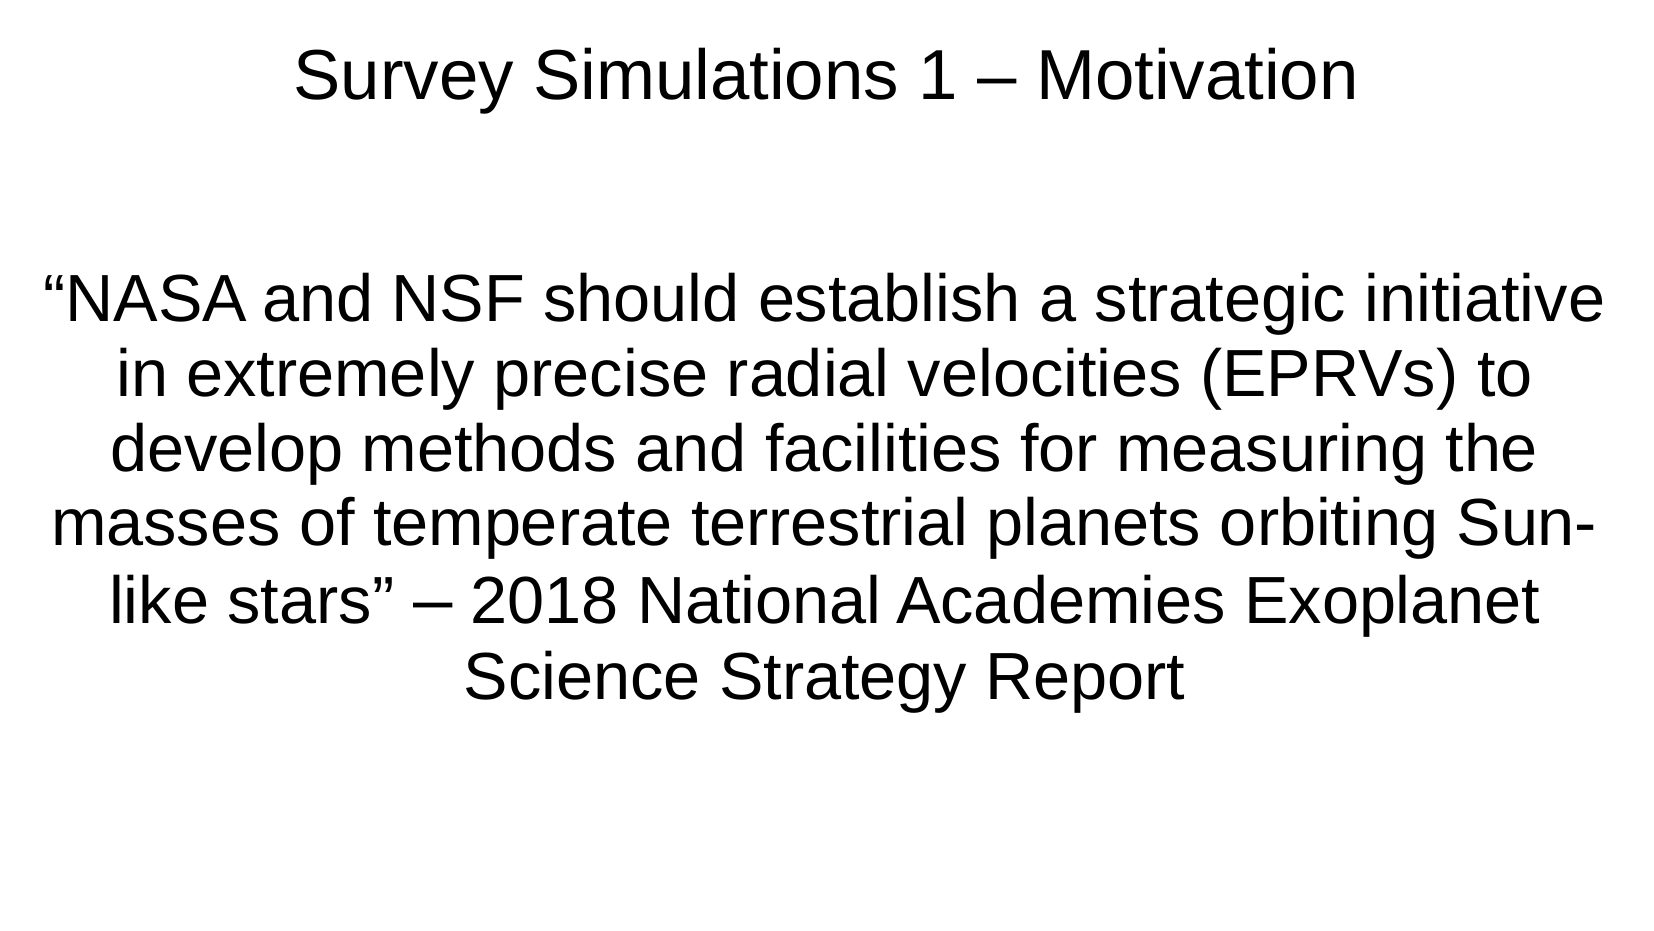

# Survey Simulations 1 – Motivation
“NASA and NSF should establish a strategic initiative in extremely precise radial velocities (EPRVs) to develop methods and facilities for measuring the masses of temperate terrestrial planets orbiting Sun-like stars” – 2018 National Academies Exoplanet Science Strategy Report